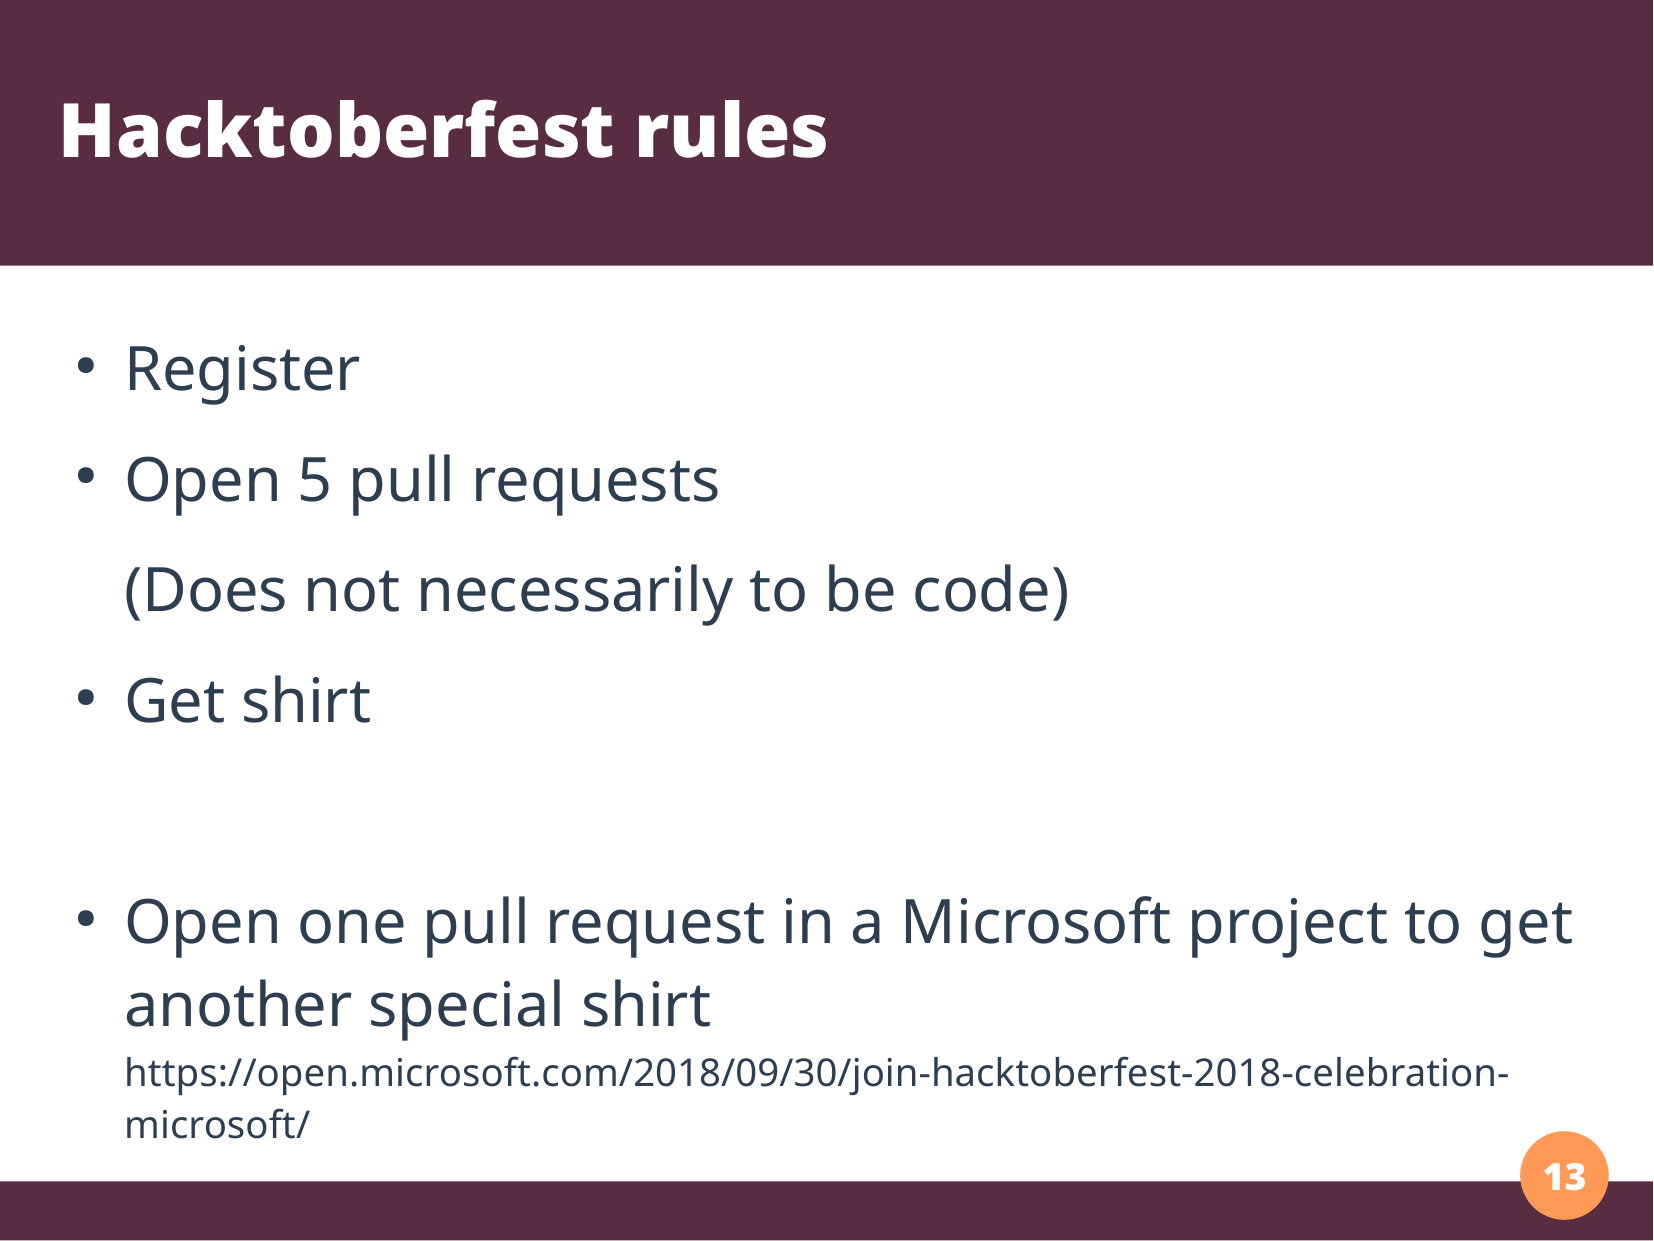

# Hacktoberfest rules
Register
Open 5 pull requests
(Does not necessarily to be code)
Get shirt
Open one pull request in a Microsoft project to get another special shirt
https://open.microsoft.com/2018/09/30/join-hacktoberfest-2018-celebration-microsoft/
13